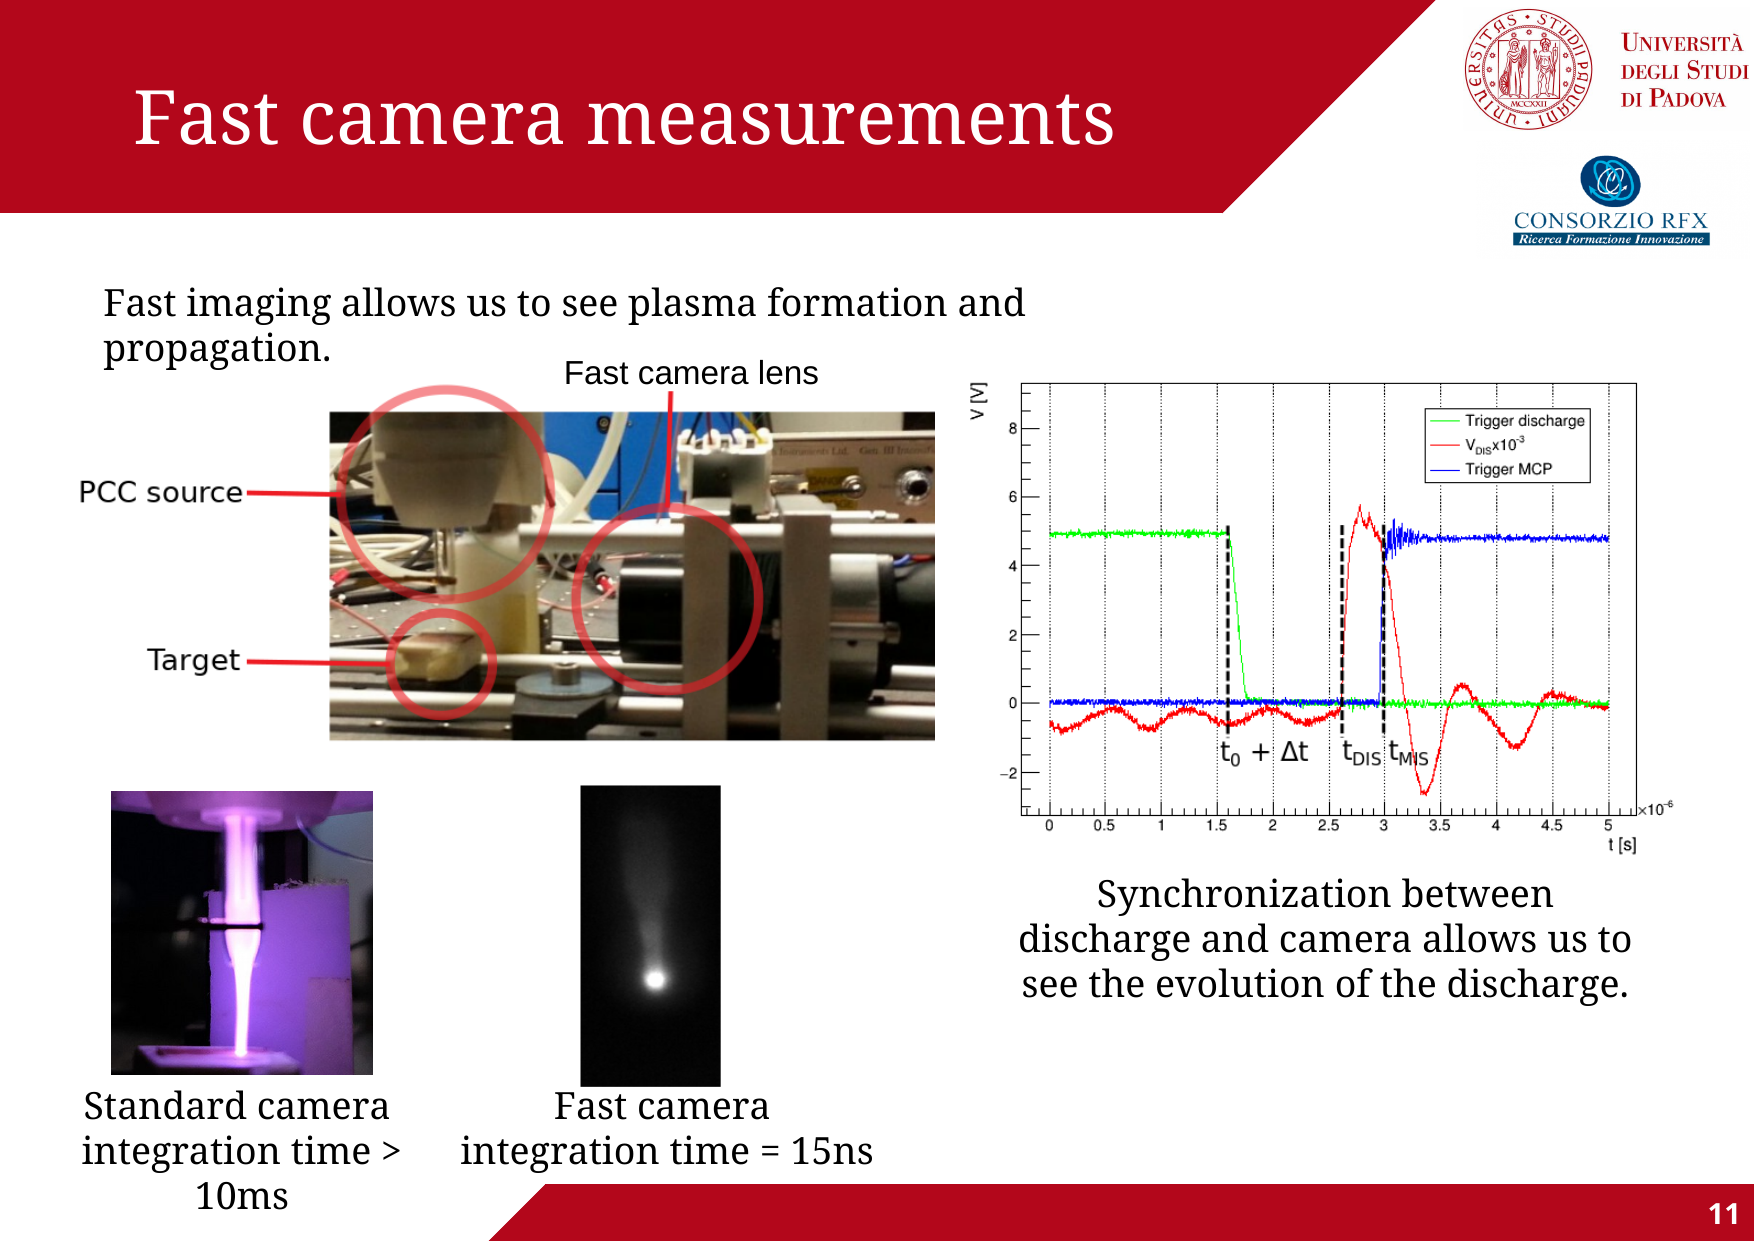

# Fast camera measurements
Fast imaging allows us to see plasma formation and propagation.
Fast camera lens
Synchronization between discharge and camera allows us to see the evolution of the discharge.
Standard camera
integration time > 10ms
Fast camera
integration time = 15ns
11